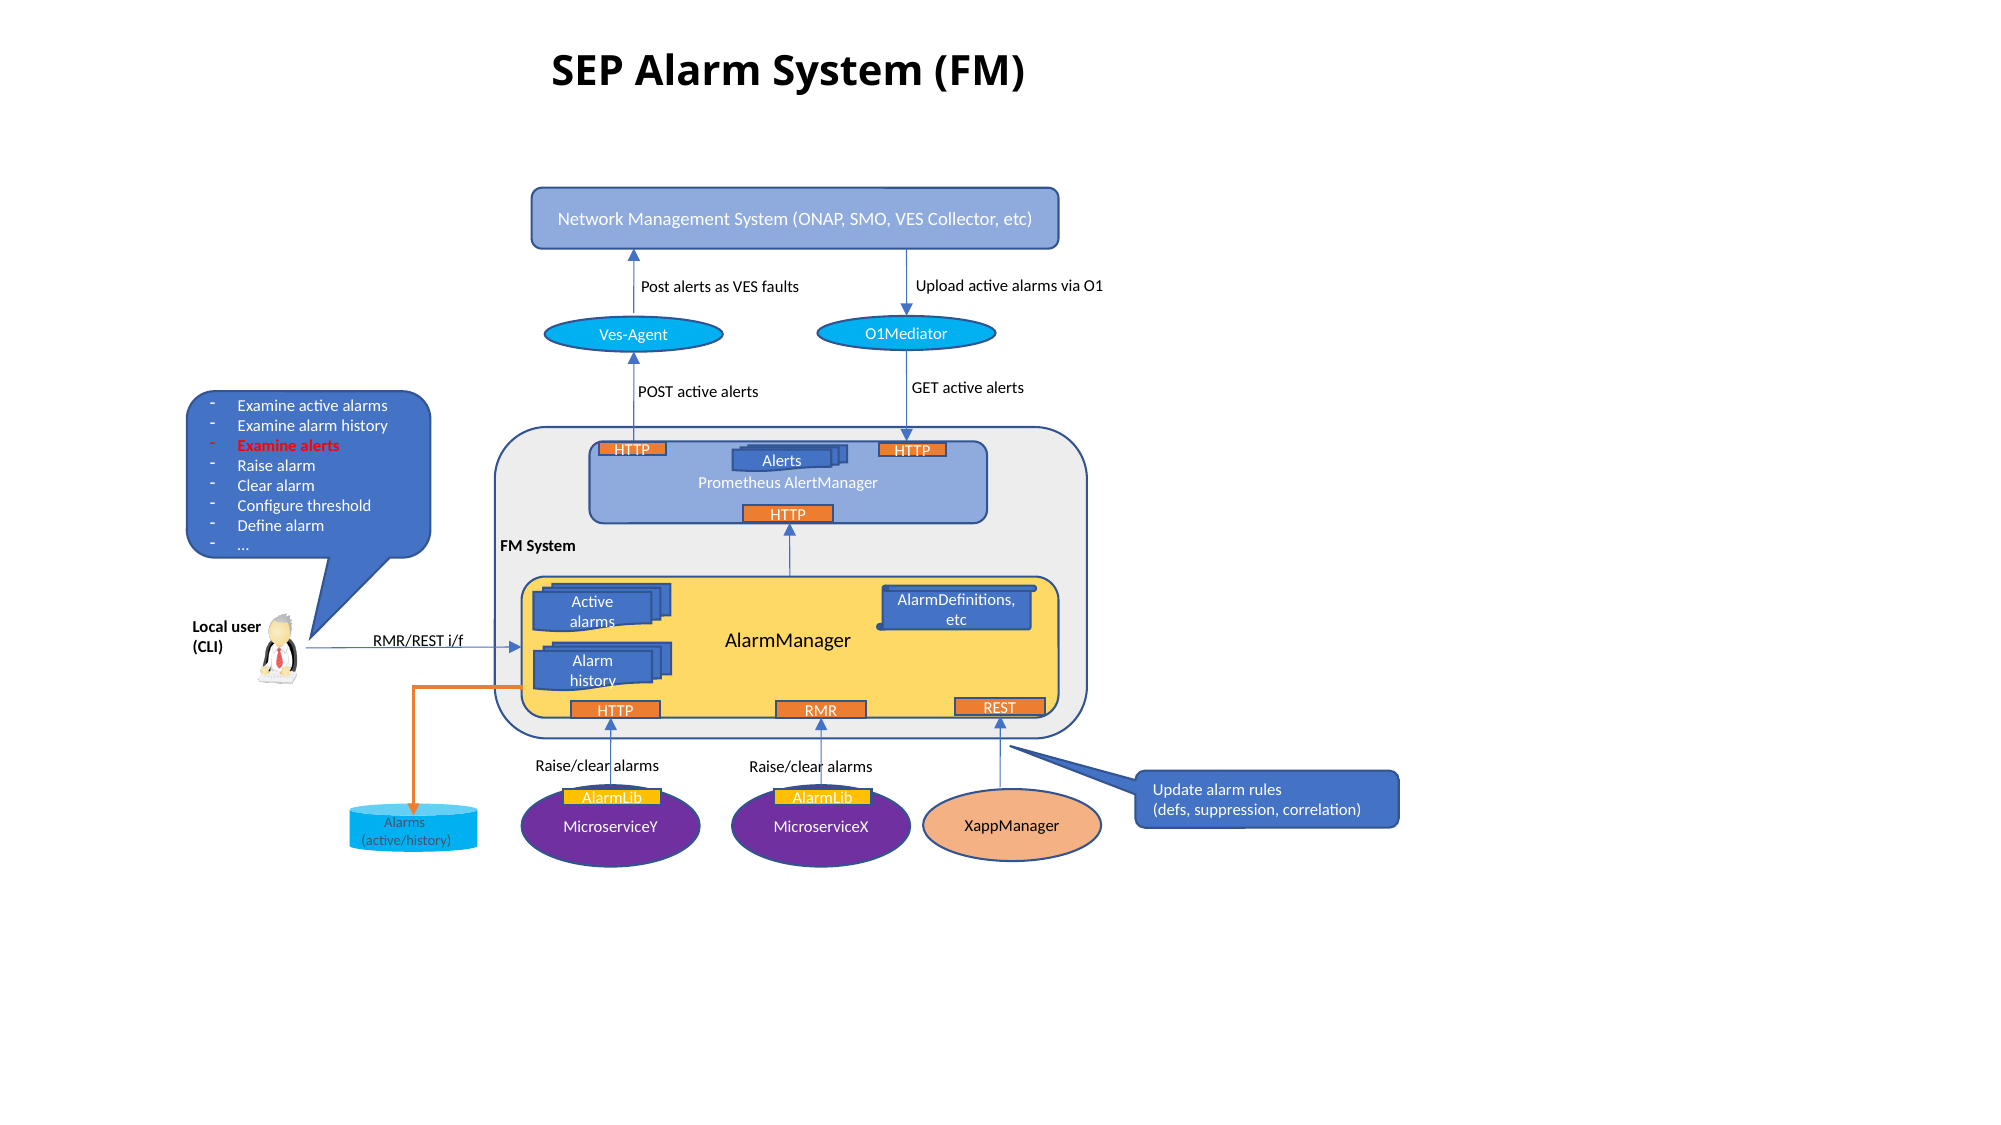

SEP Alarm System (FM)
Network Management System (ONAP, SMO, VES Collector, etc)
Upload active alarms via O1
Post alerts as VES faults
O1Mediator
Ves-Agent
GET active alerts
POST active alerts
Examine active alarms
Examine alarm history
Examine alerts
Raise alarm
Clear alarm
Configure threshold
Define alarm
…
Prometheus AlertManager
HTTP
HTTP
Alerts
HTTP
FM System
Active alarms
AlarmDefinitions,etc
Local user
(CLI)
AlarmManager
RMR/REST i/f
Alarm history
REST
HTTP
RMR
Raise/clear alarms
Raise/clear alarms
Update alarm rules
(defs, suppression, correlation)
MicroserviceY
MicroserviceX
AlarmLib
AlarmLib
XappManager
 Alarms (active/history)